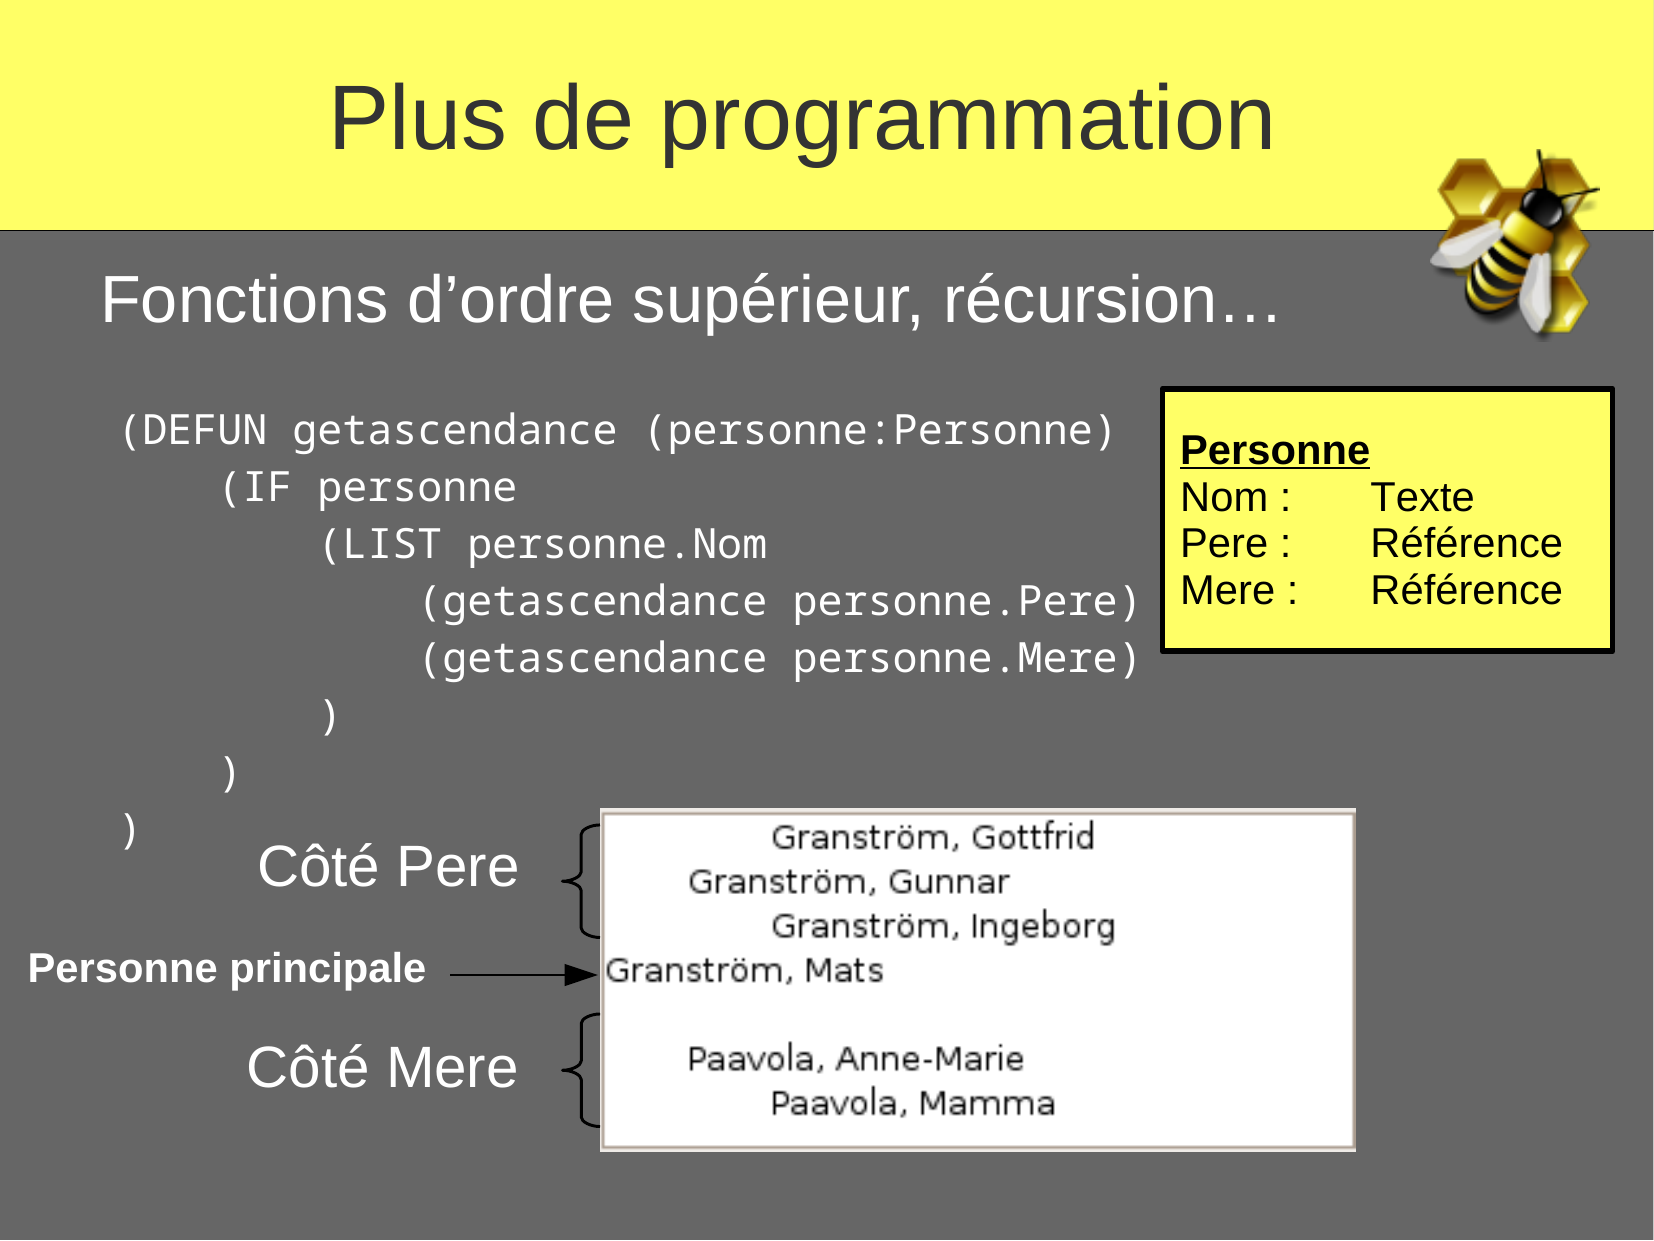

# Plus de programmation
Fonctions d’ordre supérieur, récursion…
Personne
Nom :		Texte
Pere :		Référence
Mere :	Référence
(DEFUN getascendance (personne:Personne)
 (IF personne
 (LIST personne.Nom
 (getascendance personne.Pere)
 (getascendance personne.Mere)
 )
 )
)
Côté Pere
Personne principale
Côté Mere